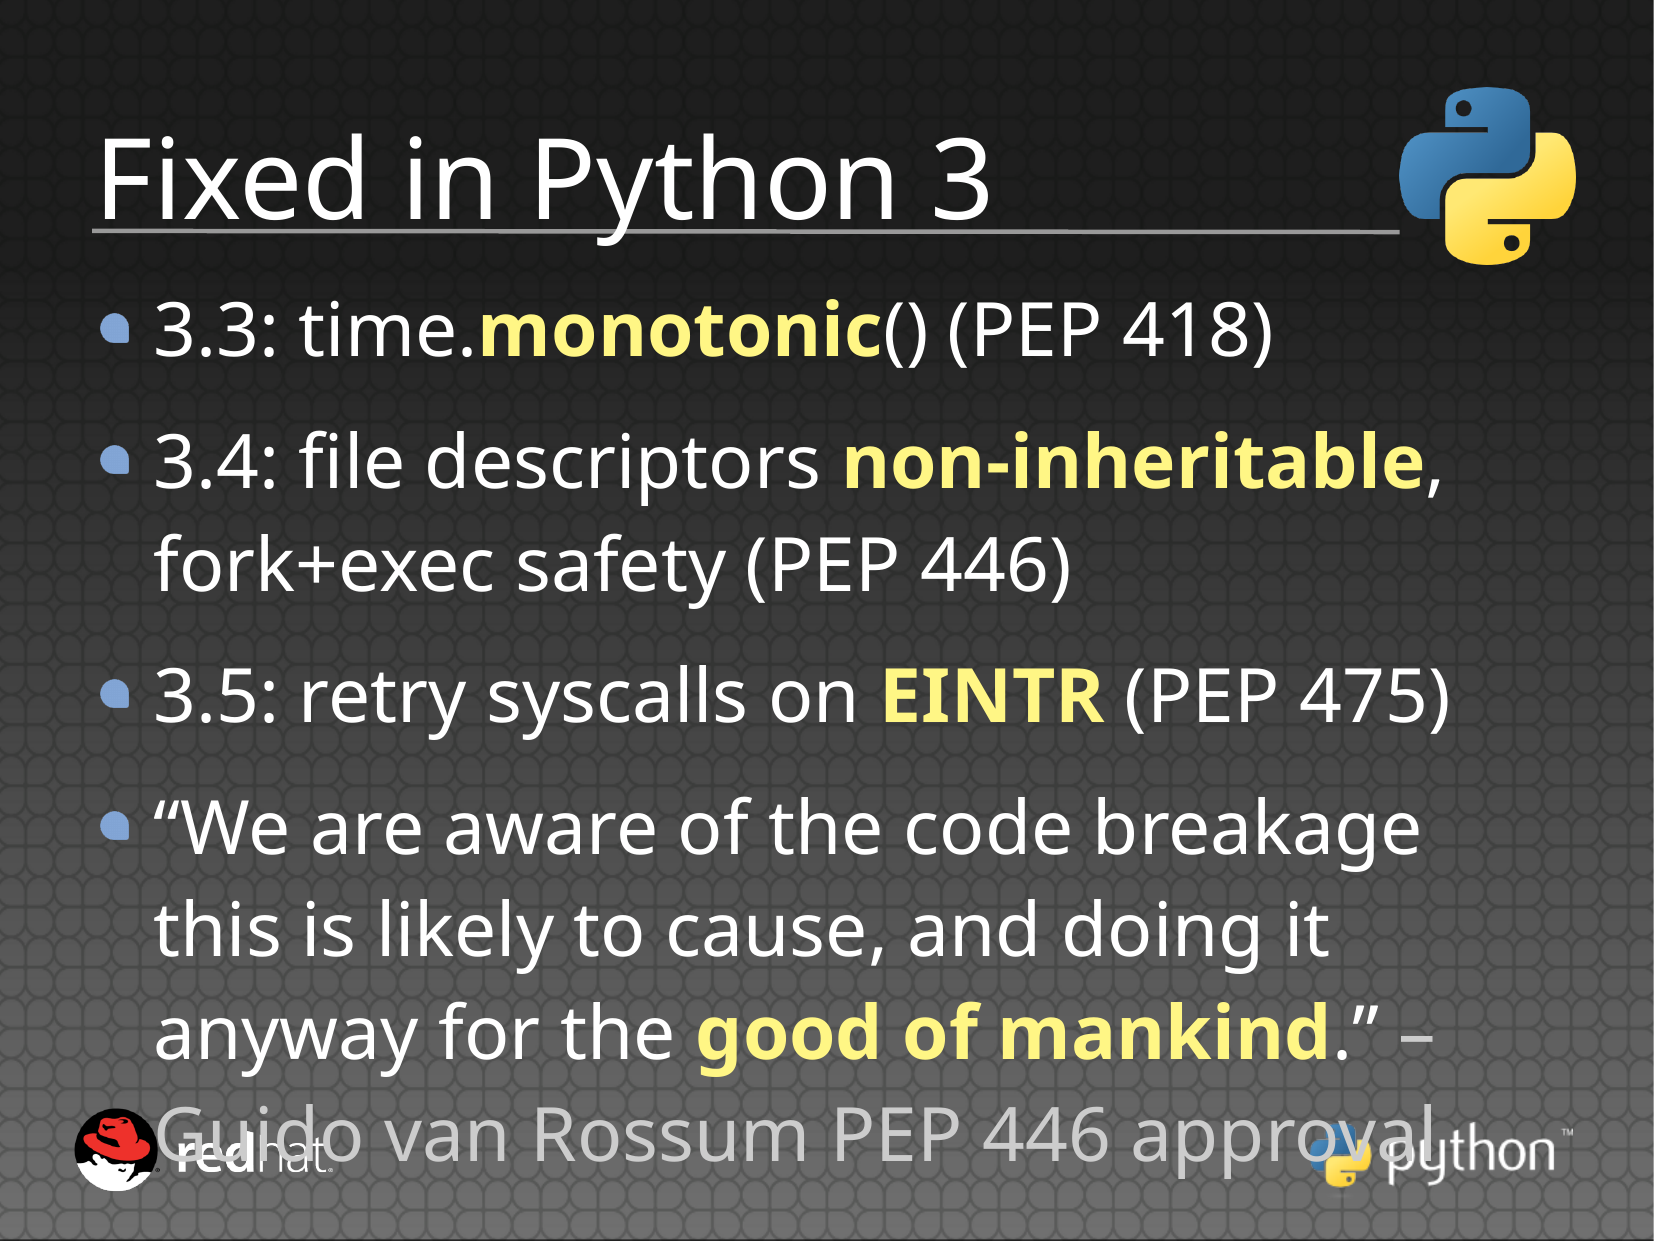

Fixed in Python 3
# 3.3: time.monotonic() (PEP 418)
3.4: file descriptors non-inheritable, fork+exec safety (PEP 446)
3.5: retry syscalls on EINTR (PEP 475)
“We are aware of the code breakage this is likely to cause, and doing it anyway for the good of mankind.” – Guido van Rossum PEP 446 approval